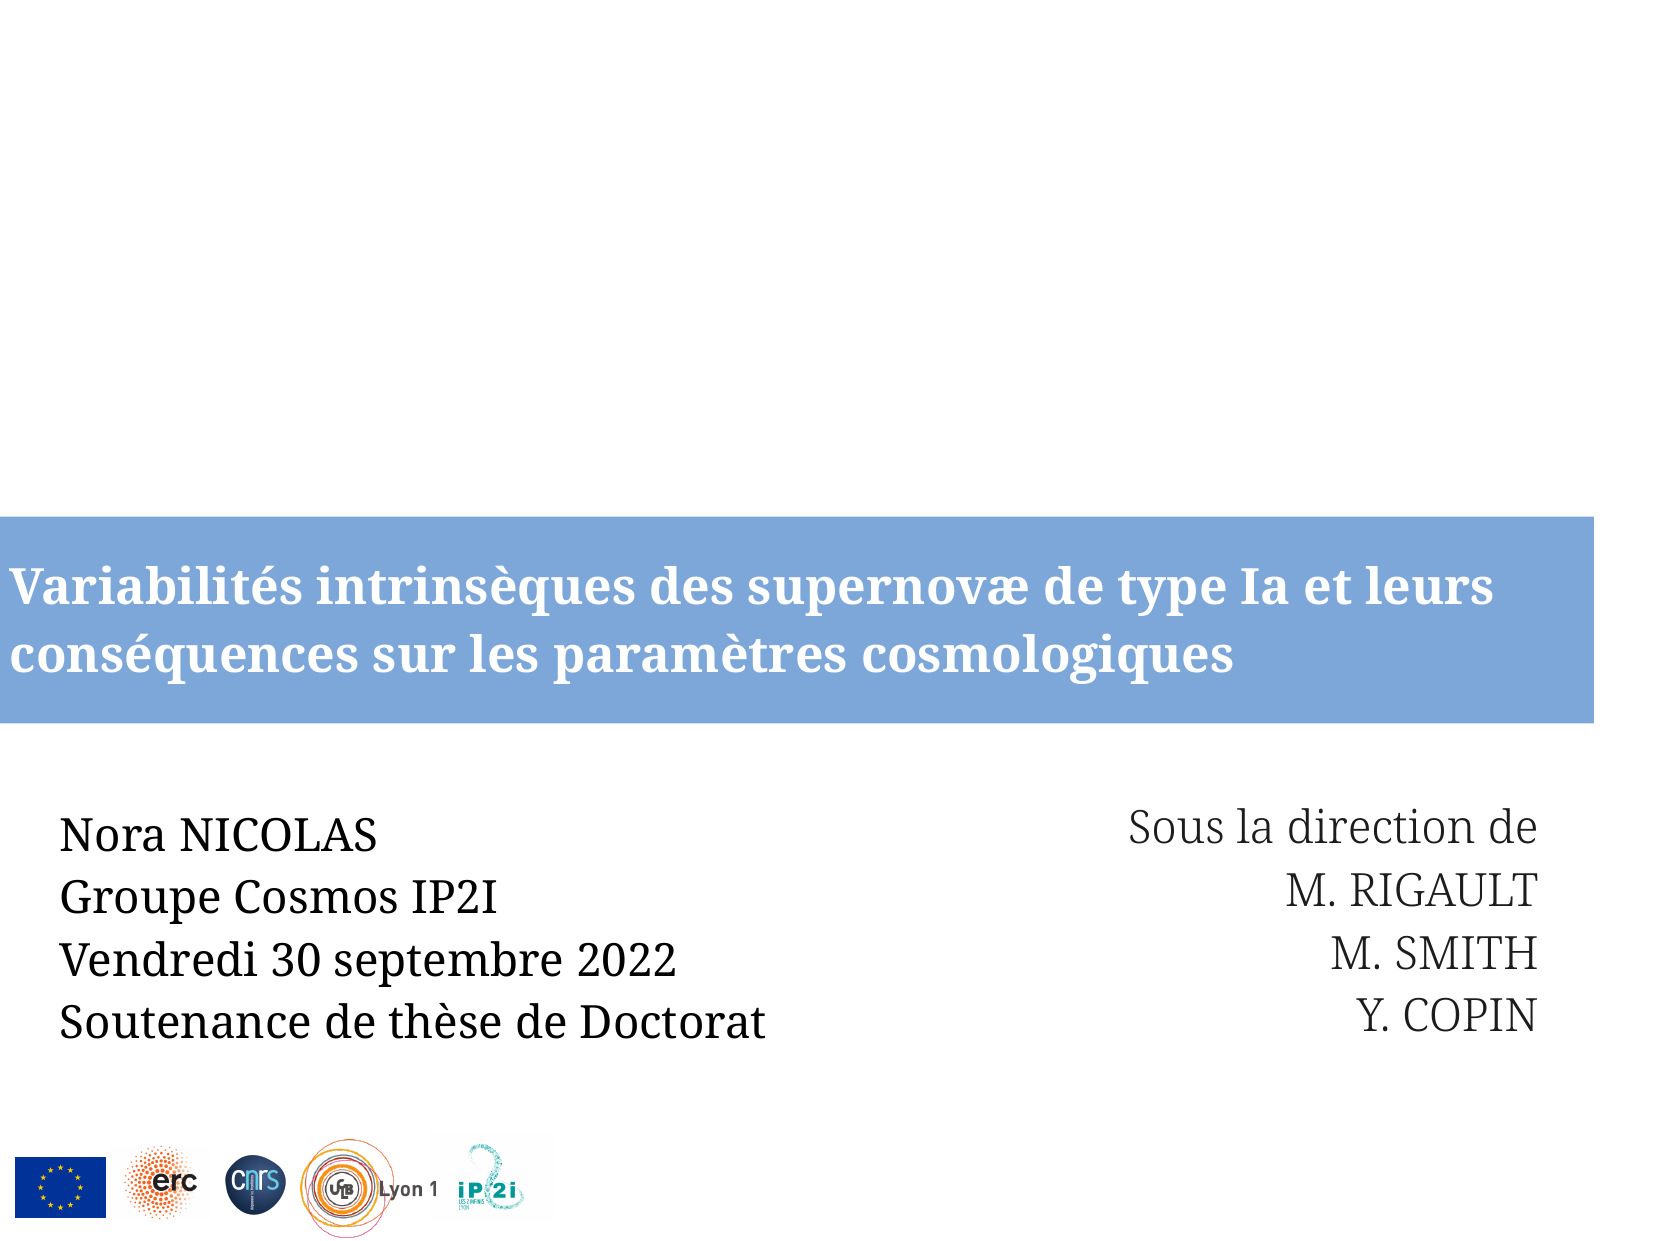

# Variabilités intrinsèques des supernovæ de type Ia et leurs conséquences sur les paramètres cosmologiques
Nora NICOLAS
Groupe Cosmos IP2I
Vendredi 30 septembre 2022
Soutenance de thèse de Doctorat
Sous la direction de
M. RIGAULT
M. SMITH
Y. COPIN